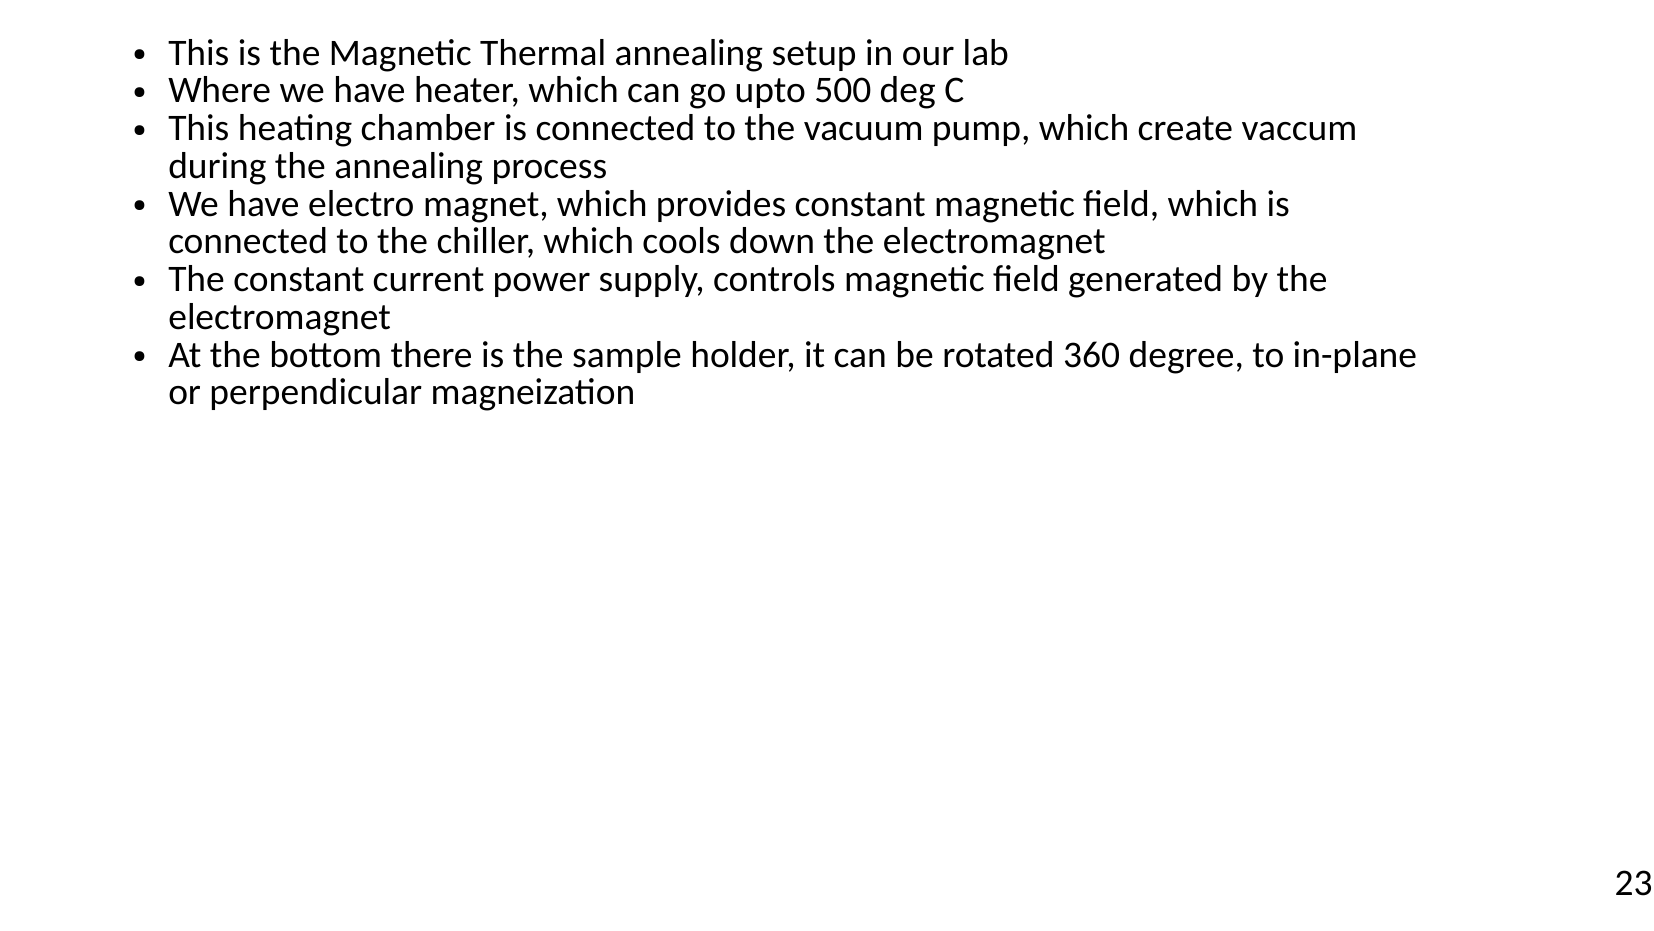

This is the Magnetic Thermal annealing setup in our lab
Where we have heater, which can go upto 500 deg C
This heating chamber is connected to the vacuum pump, which create vaccum during the annealing process
We have electro magnet, which provides constant magnetic field, which is connected to the chiller, which cools down the electromagnet
The constant current power supply, controls magnetic field generated by the electromagnet
At the bottom there is the sample holder, it can be rotated 360 degree, to in-plane or perpendicular magneization